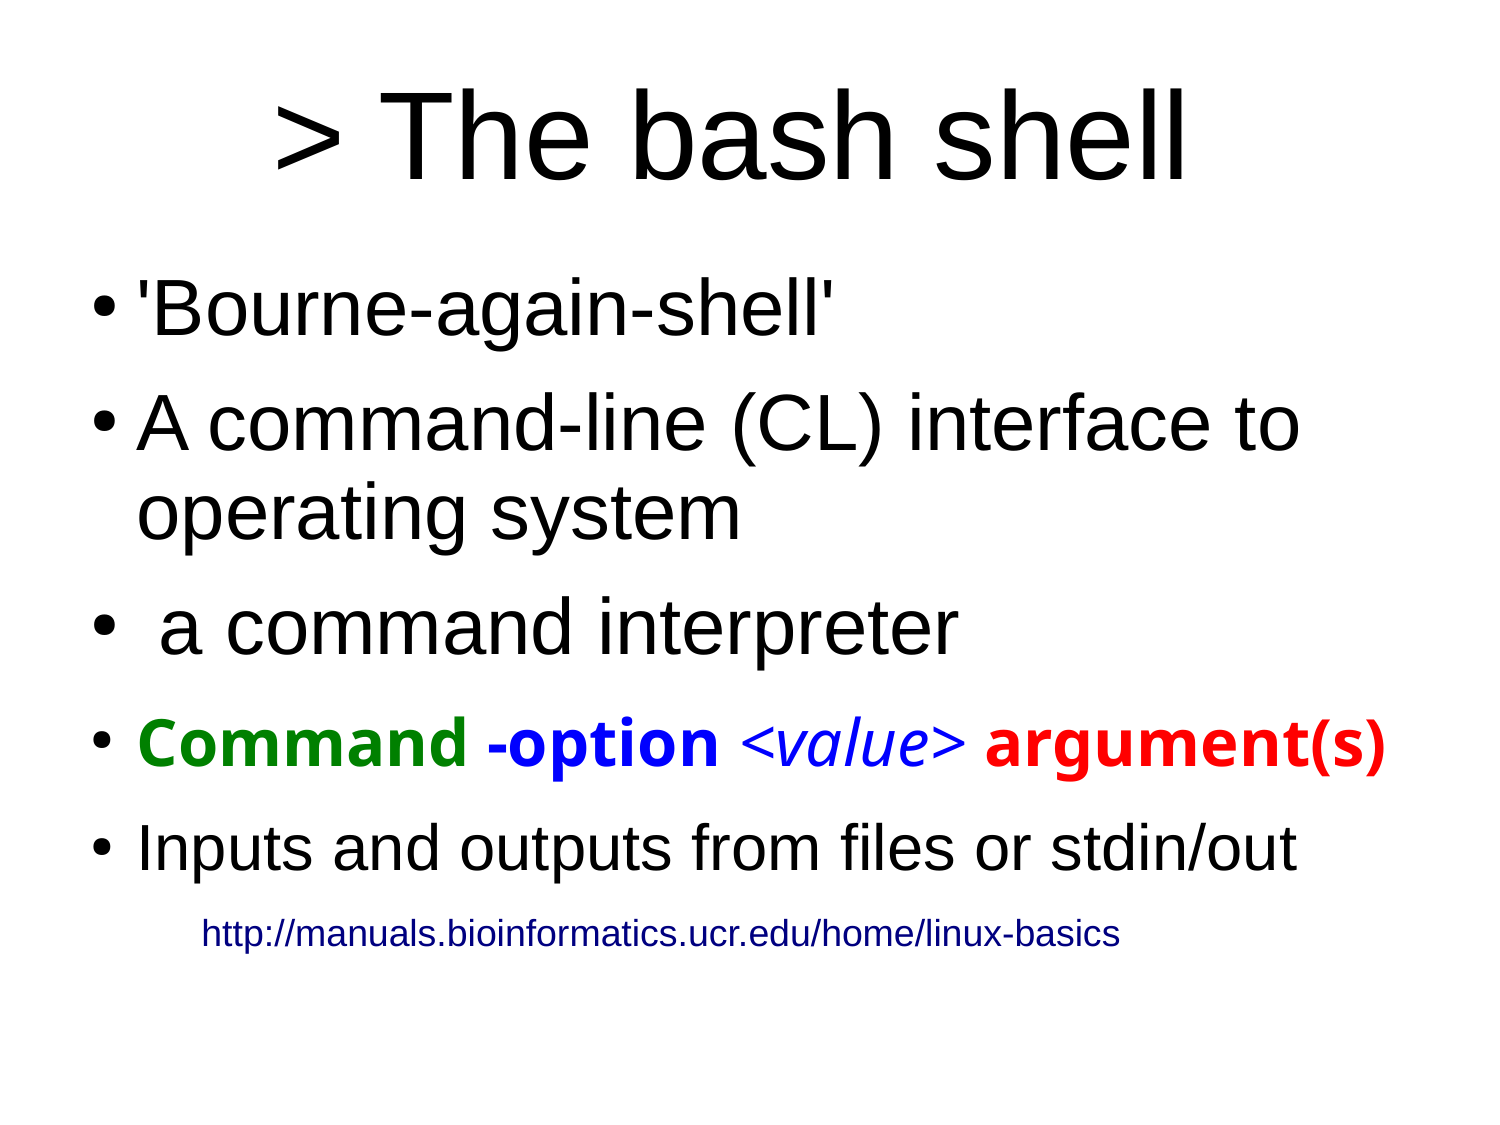

# > The bash shell
'Bourne-again-shell'
A command-line (CL) interface to operating system
 a command interpreter
Command -option <value> argument(s)
Inputs and outputs from files or stdin/out
http://manuals.bioinformatics.ucr.edu/home/linux-basics